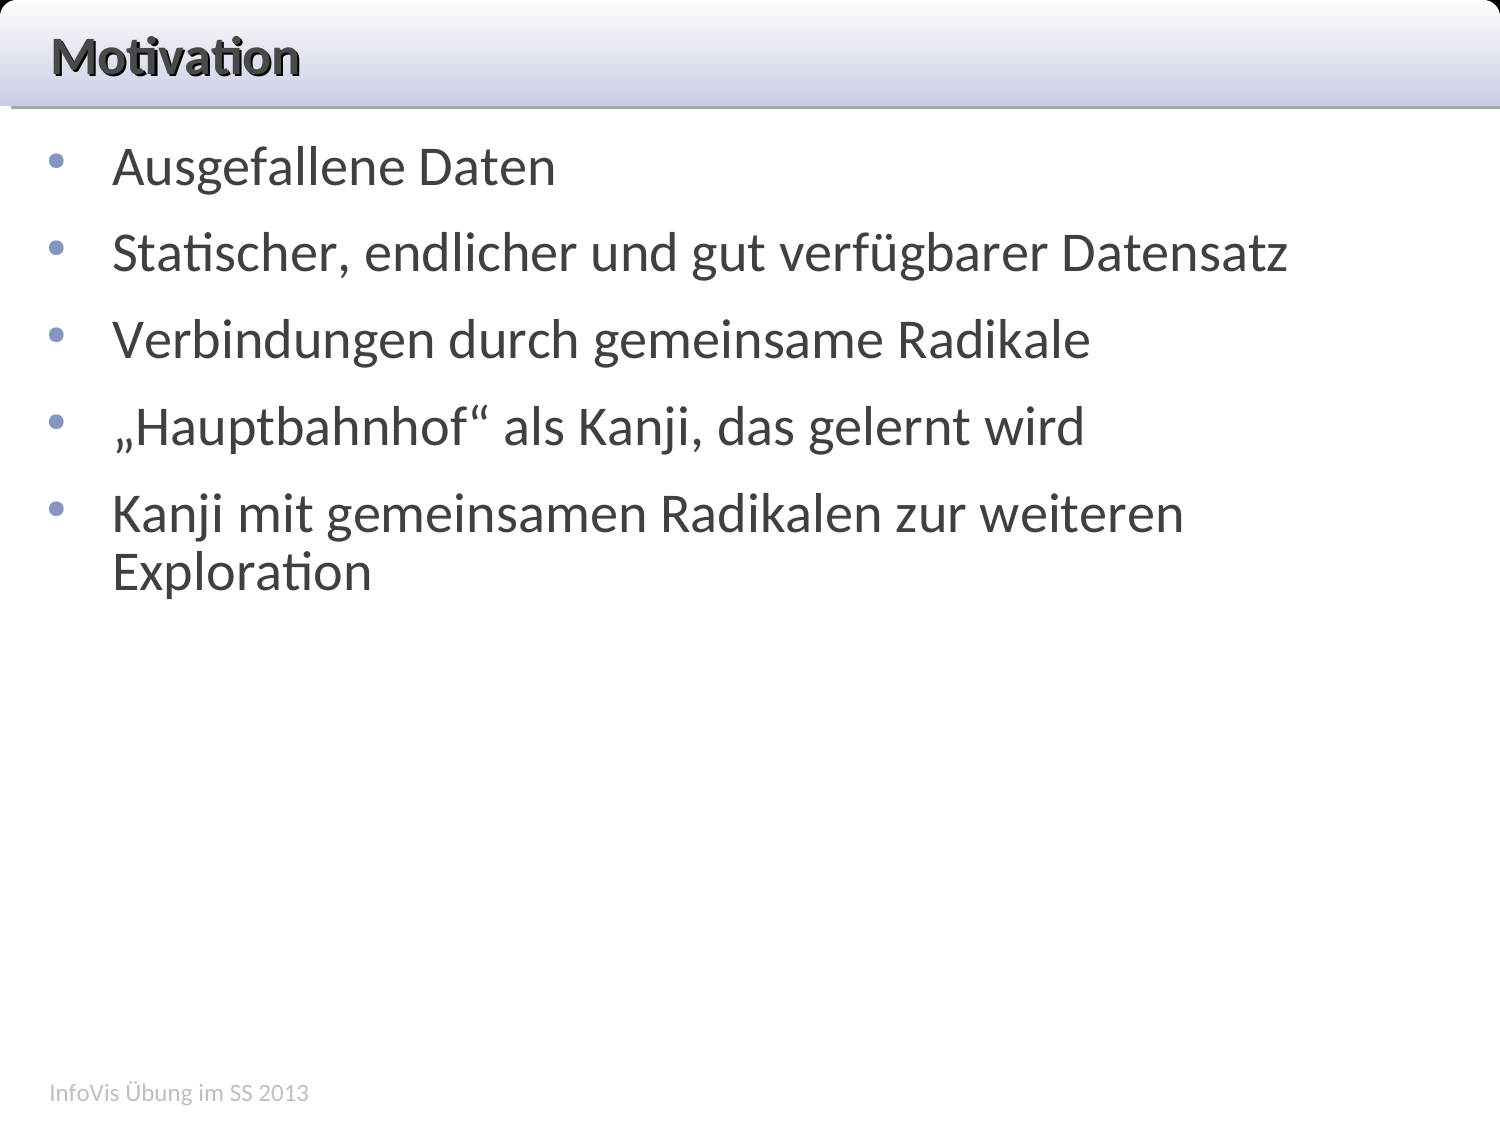

Motivation
Ausgefallene Daten
Statischer, endlicher und gut verfügbarer Datensatz
Verbindungen durch gemeinsame Radikale
„Hauptbahnhof“ als Kanji, das gelernt wird
Kanji mit gemeinsamen Radikalen zur weiteren Exploration